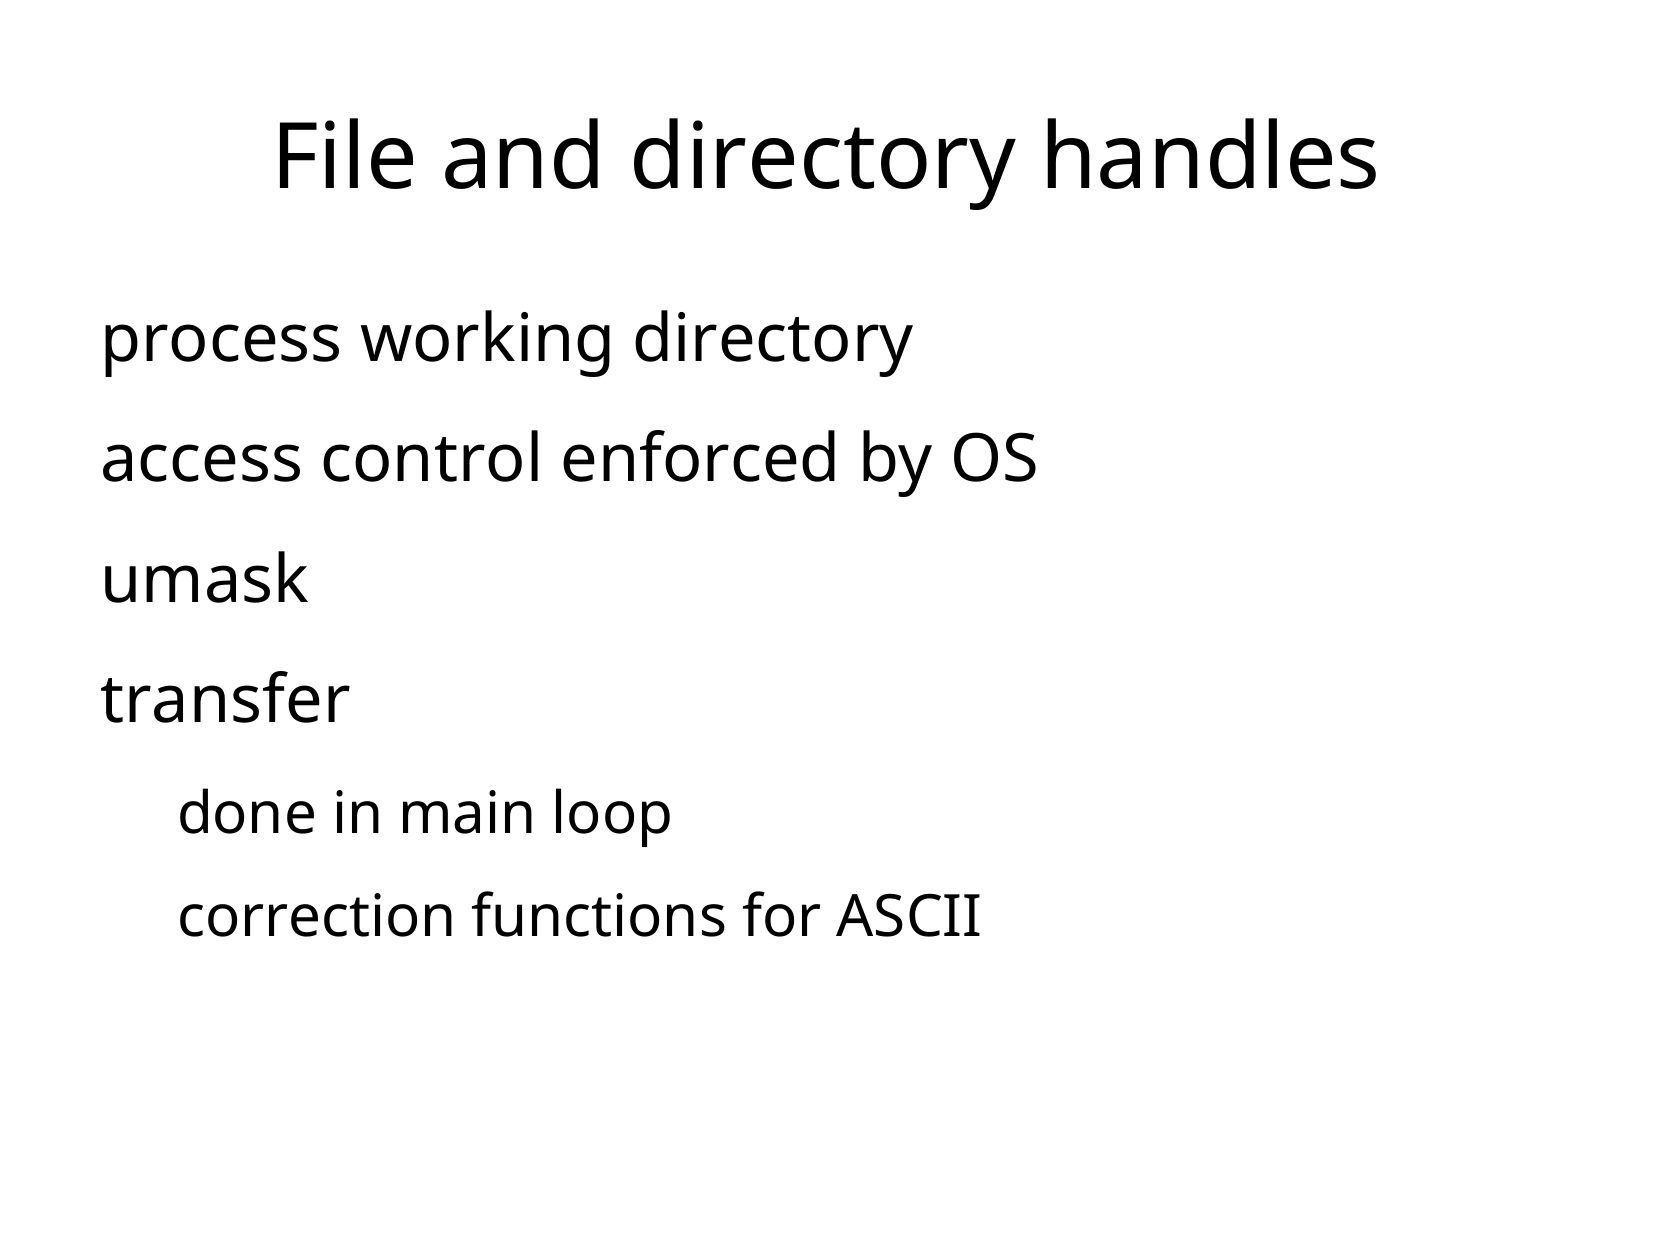

# File and directory handles
process working directory
access control enforced by OS
umask
transfer
done in main loop
correction functions for ASCII